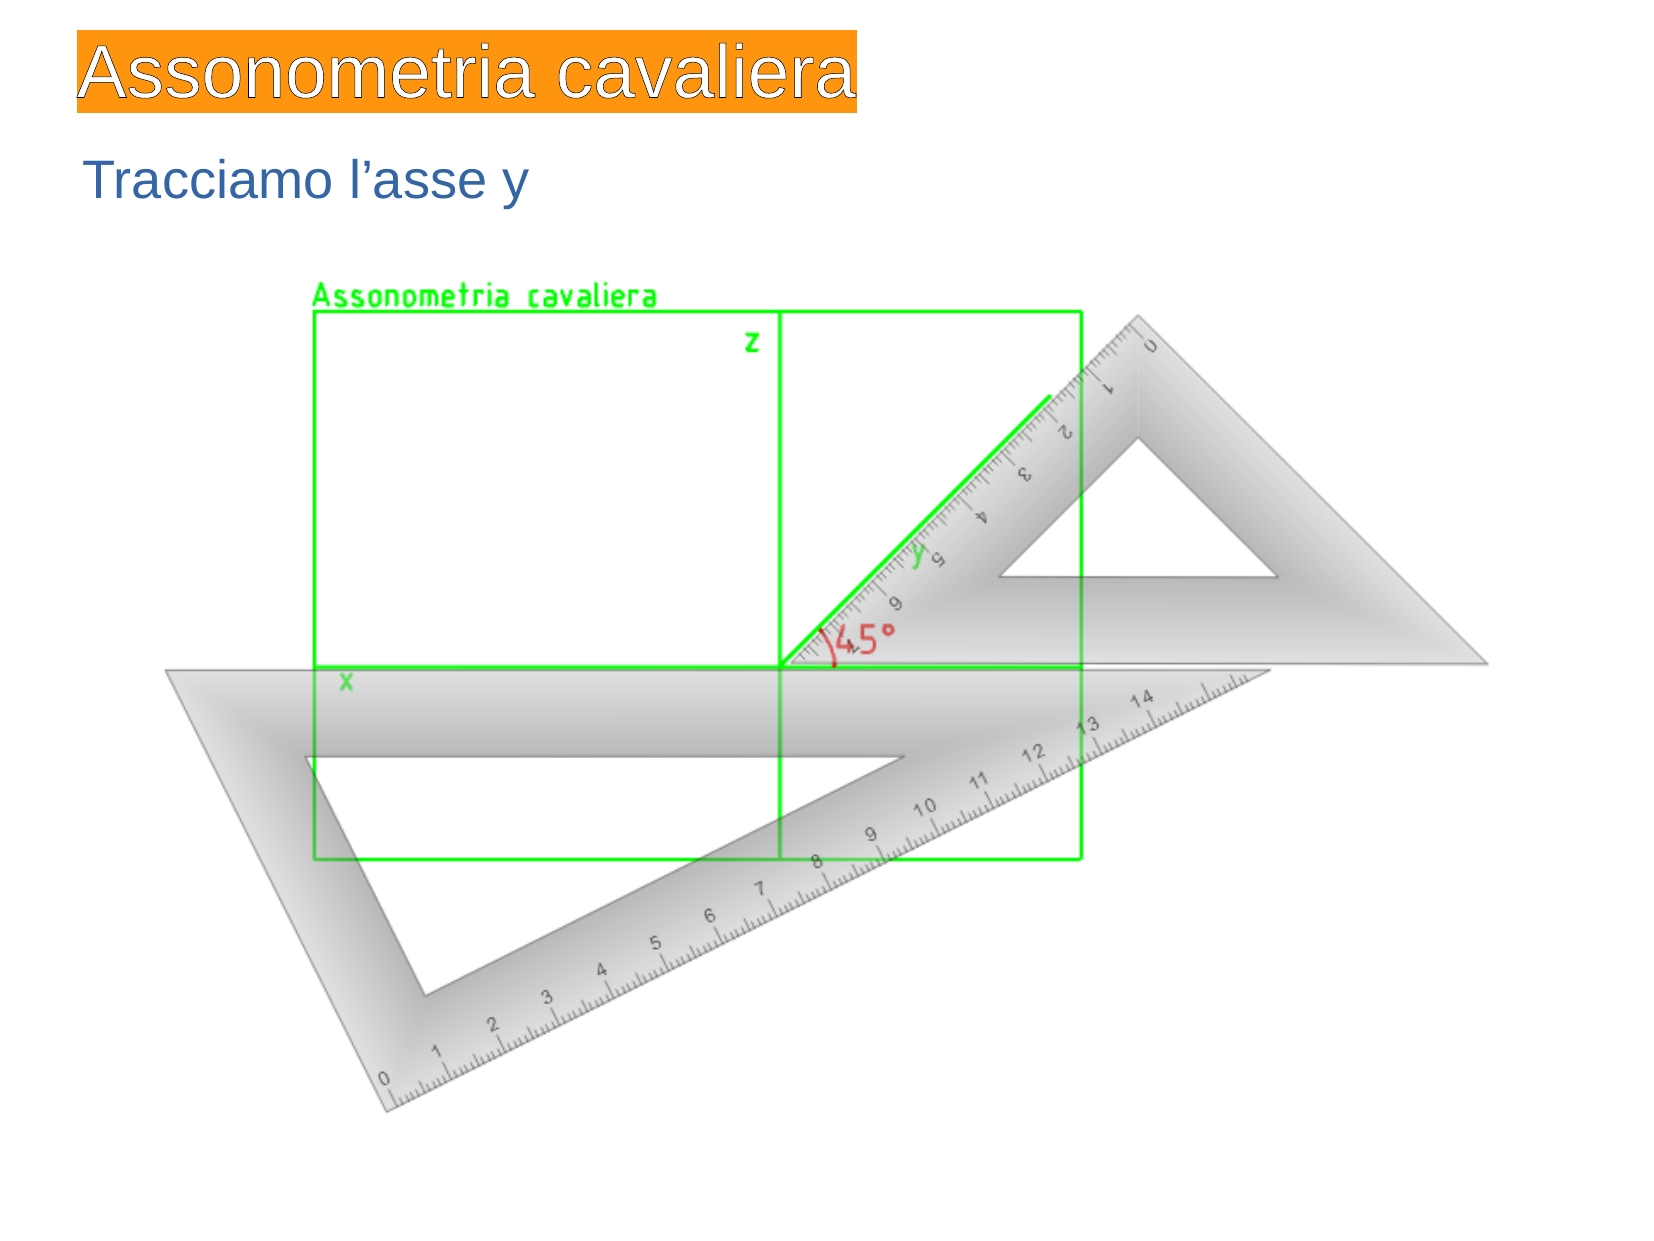

# Assonometria cavaliera
Tracciamo l’asse y
ss